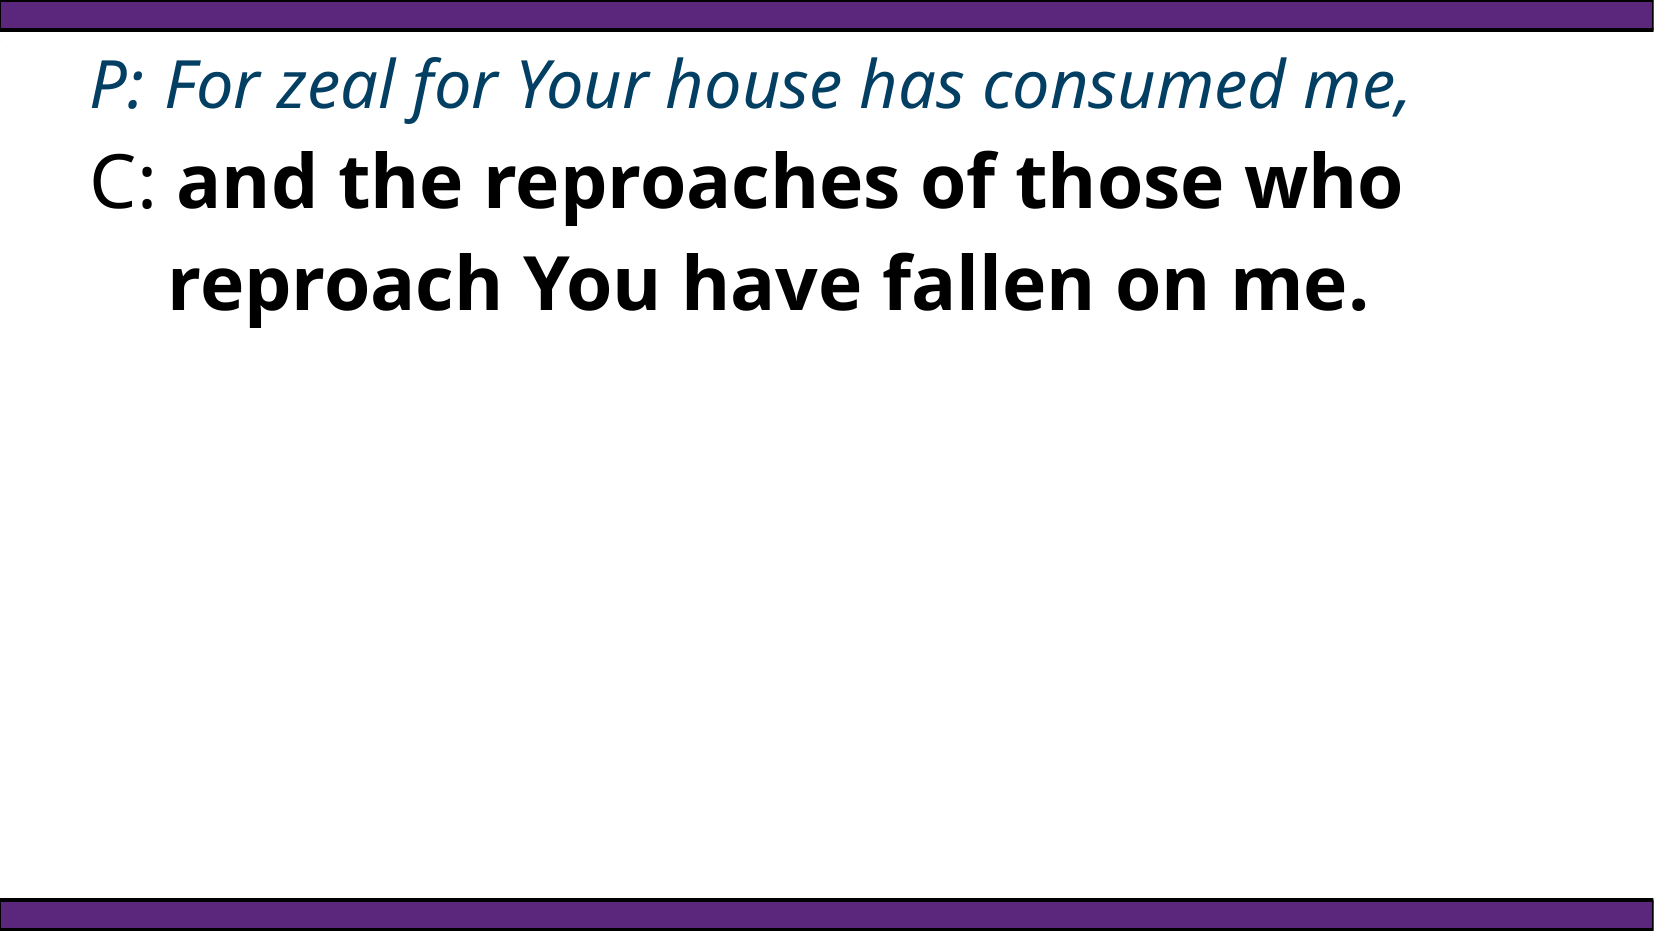

P:	For zeal for Your house has consumed me,
C: and the reproaches of those who
 reproach You have fallen on me.